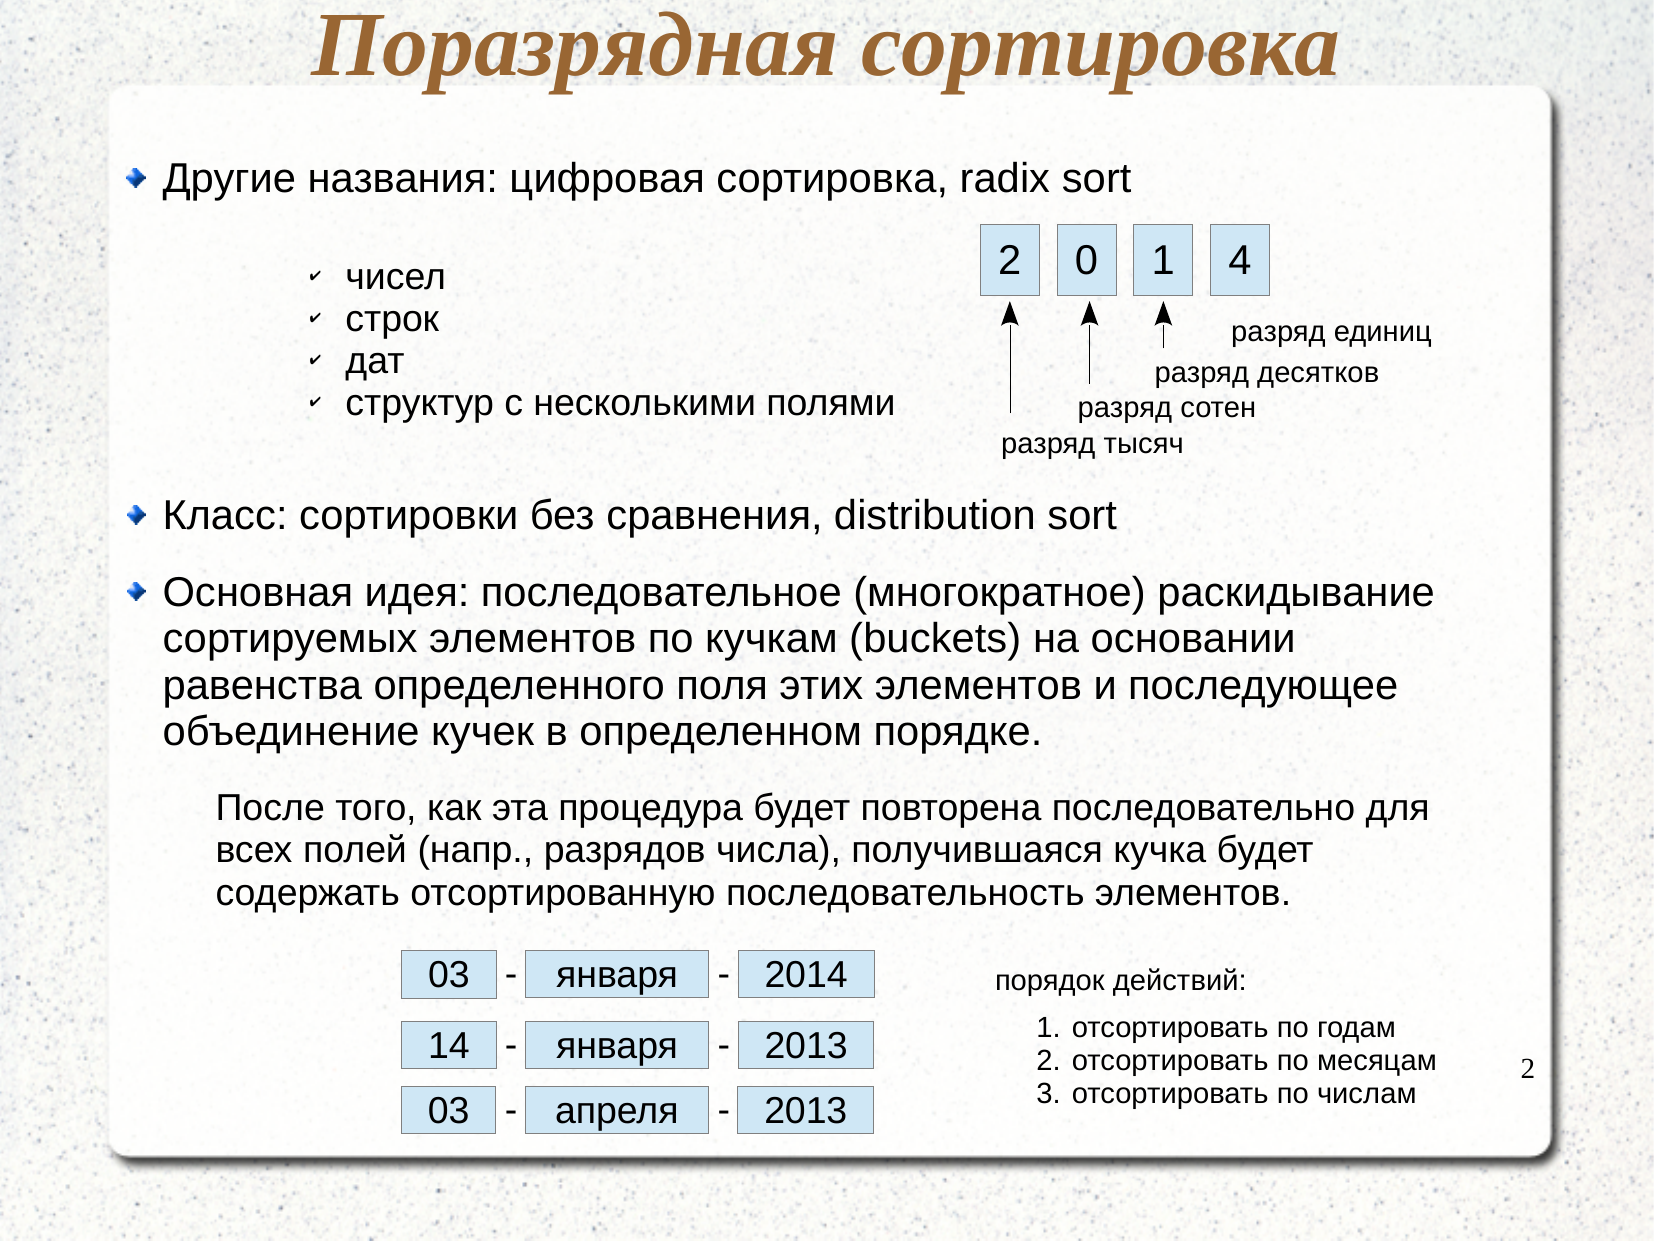

# Поразрядная сортировка
Другие названия: цифровая сортировка, radix sort
4
1
0
2
разряд единиц
разряд десятков
разряд сотен
разряд тысяч
чисел
строк
дат
структур с несколькими полями
Класс: сортировки без сравнения, distribution sort
Основная идея: последовательное (многократное) раскидывание сортируемых элементов по кучкам (buckets) на основании равенства определенного поля этих элементов и последующее объединение кучек в определенном порядке.
После того, как эта процедура будет повторена последовательно для всех полей (напр., разрядов числа), получившаяся кучка будет содержать отсортированную последовательность элементов.
-
-
2014
января
03
-
-
2013
января
14
-
-
2013
апреля
03
порядок действий:
отсортировать по годам
отсортировать по месяцам
отсортировать по числам
2